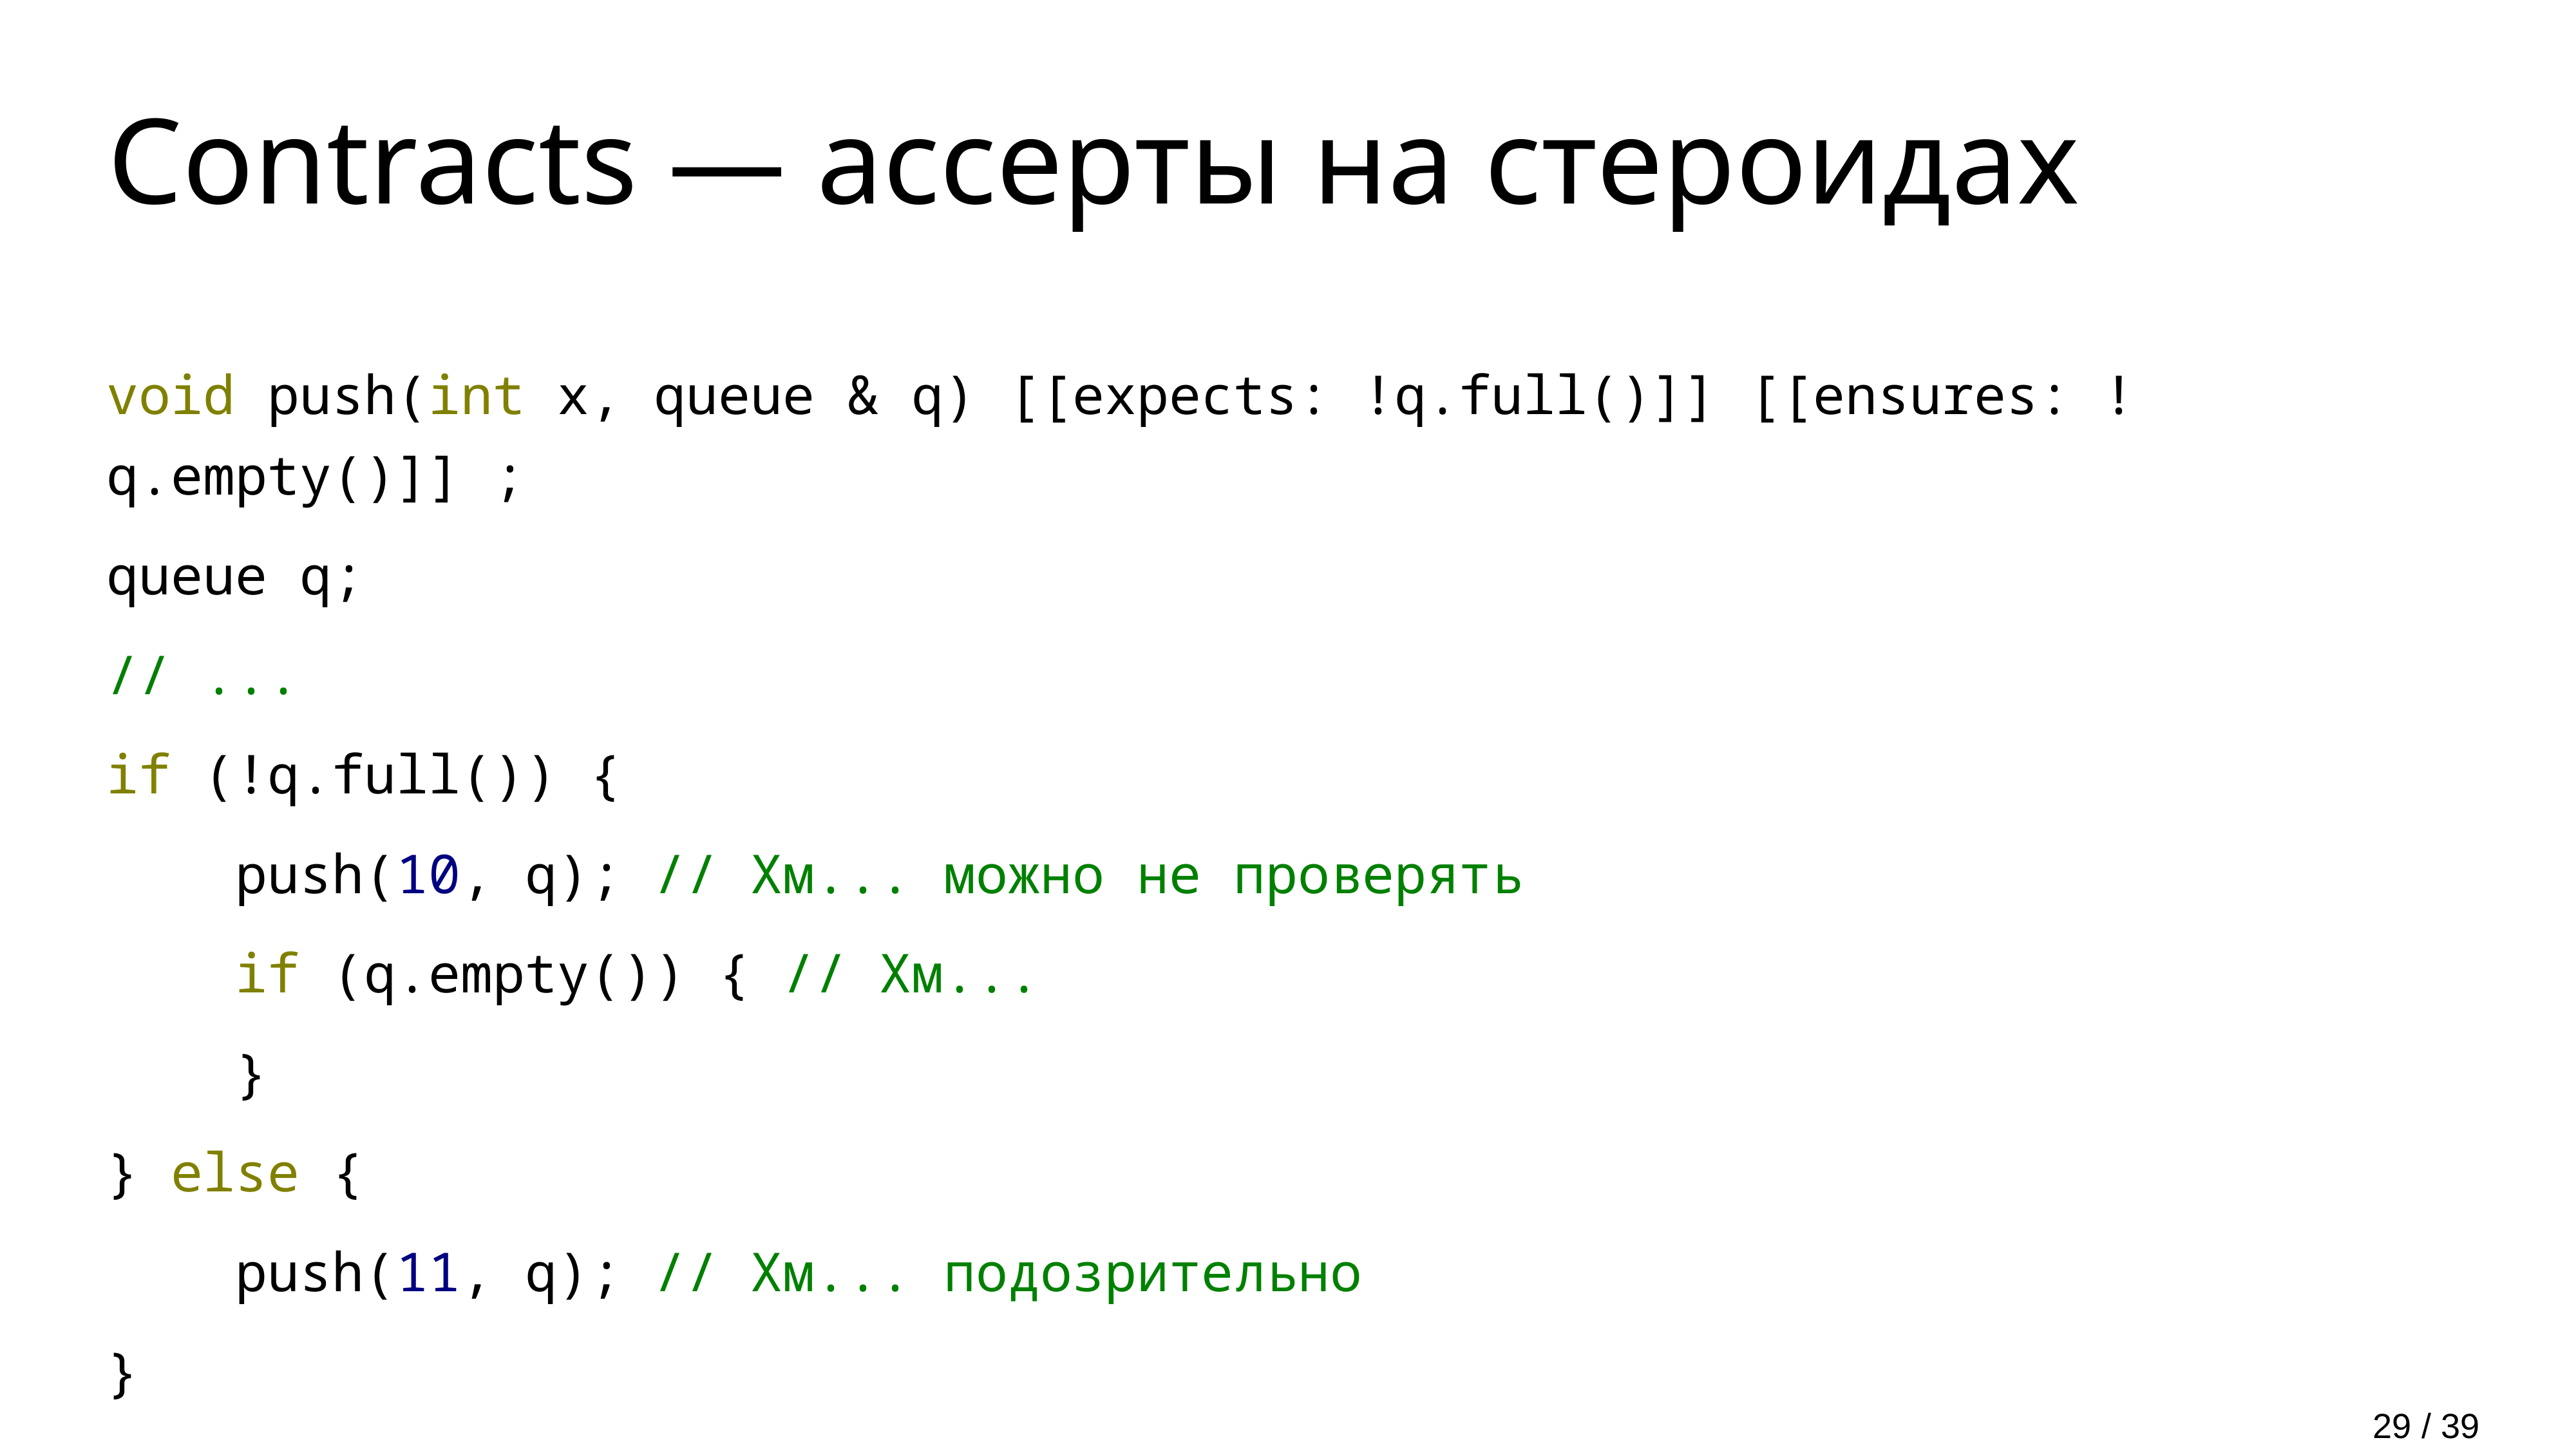

# Contracts — ассерты на стероидах
void push(int x, queue & q) [[expects: !q.full()]] [[ensures: !q.empty()]] ;
queue q;
// ...
if (!q.full()) {
 push(10, q); // Хм... можно не проверять
 if (q.empty()) { // Хм...
 }
} else {
 push(11, q); // Хм... подозрительно
}